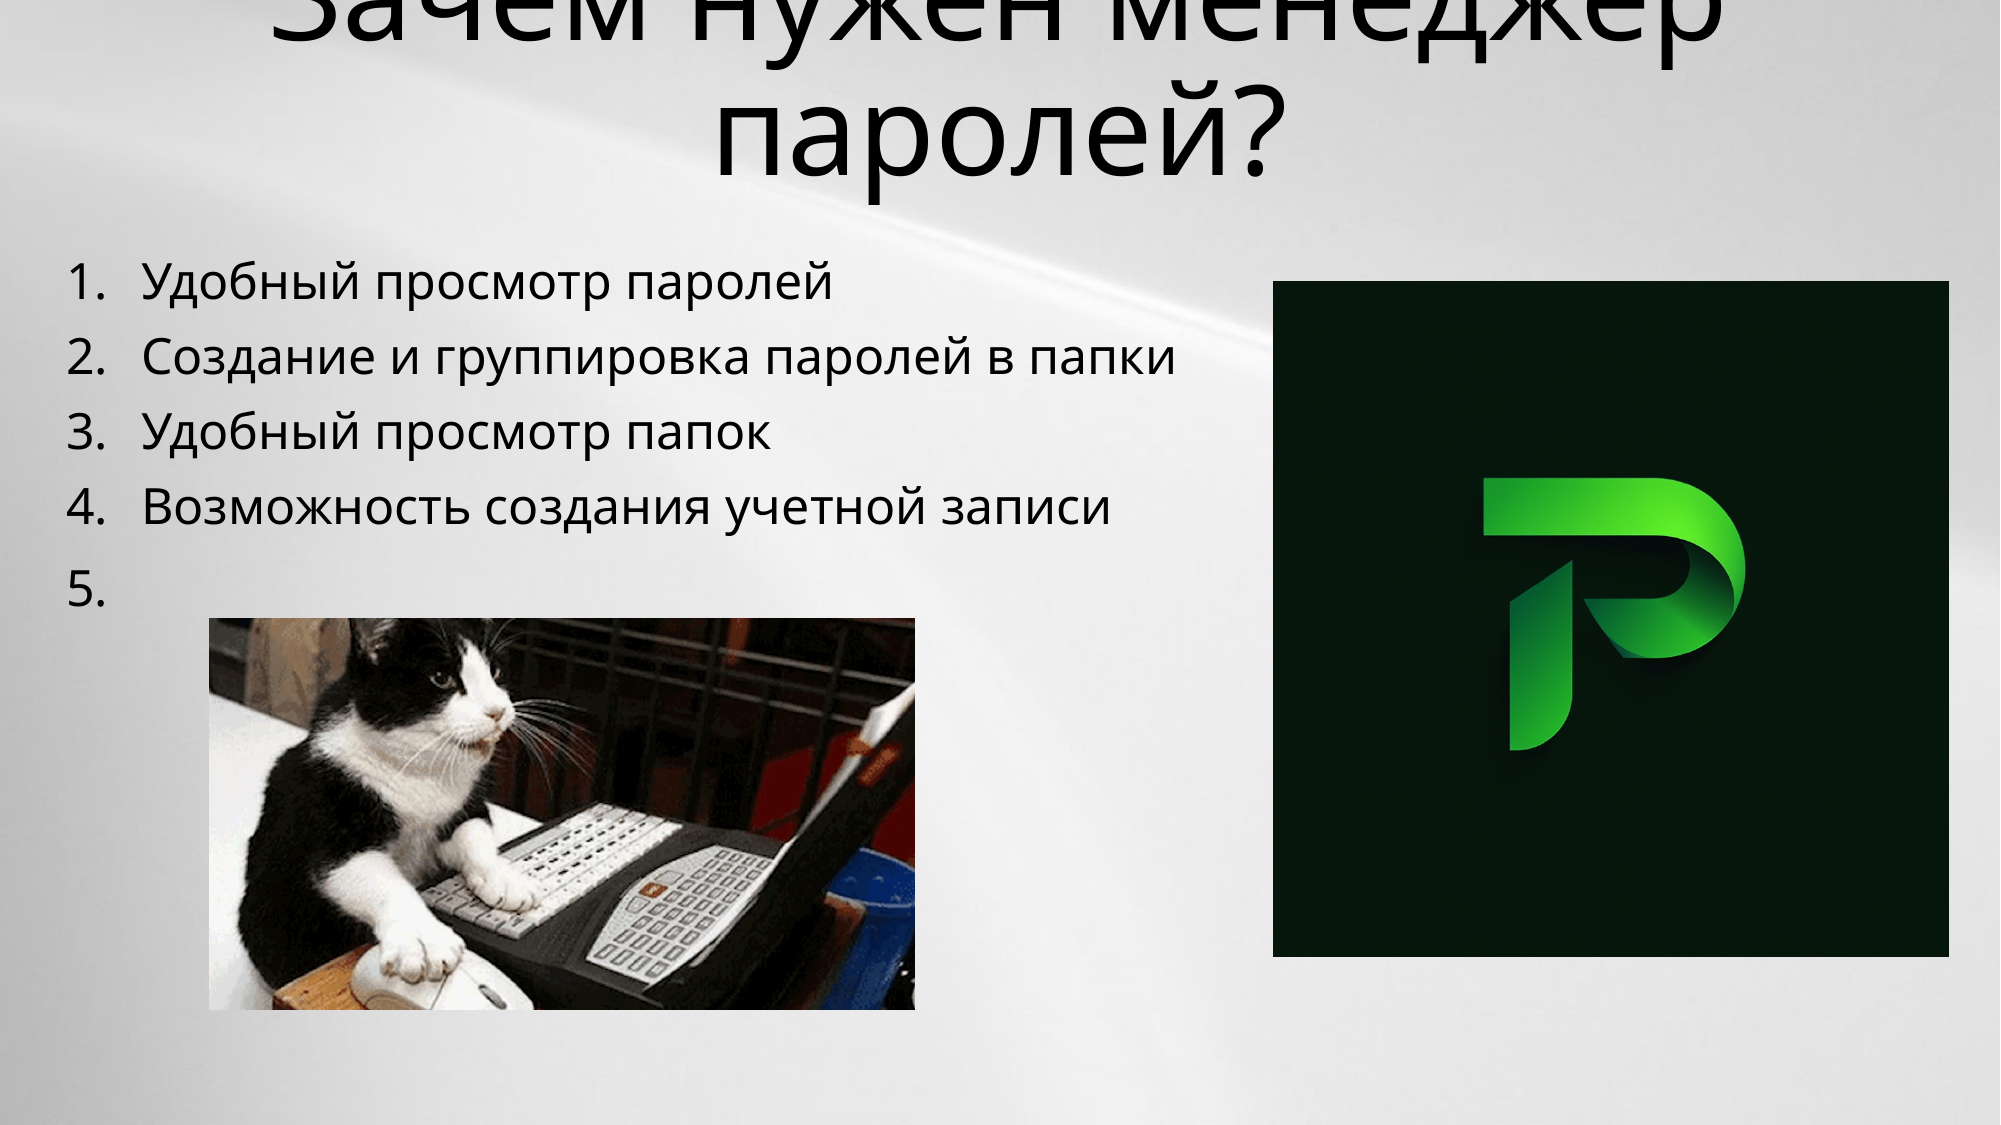

# Зачем нужен менеджер паролей?
Удобный просмотр паролей
Создание и группировка паролей в папки
Удобный просмотр папок
Возможность создания учетной записи